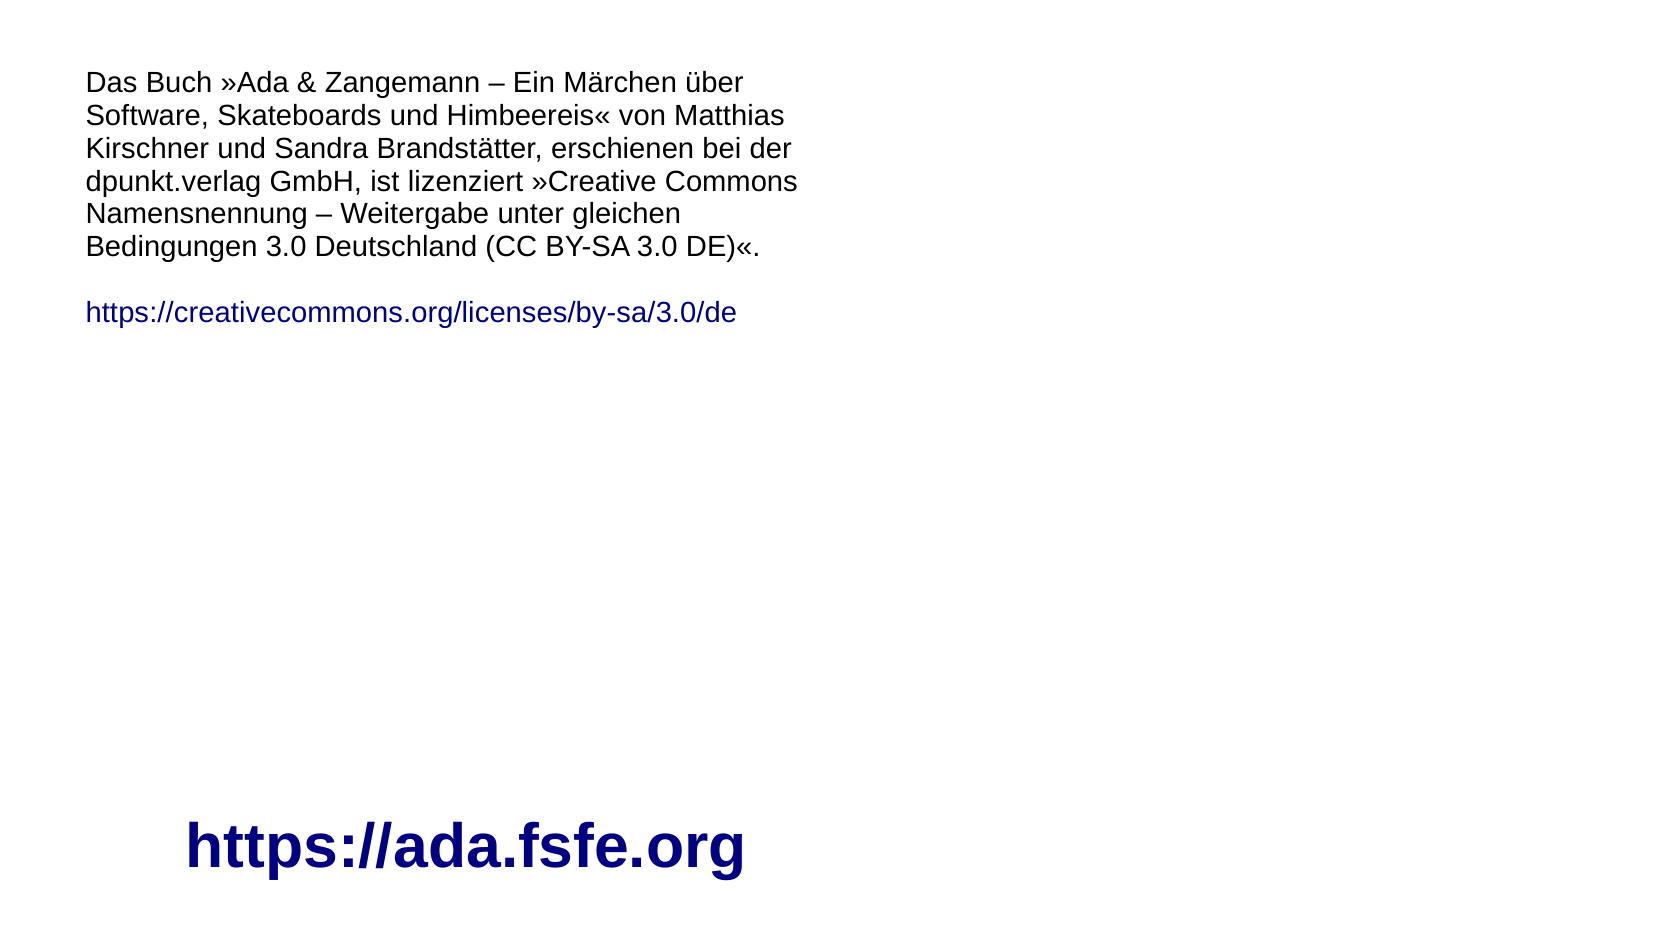

Das Buch »Ada & Zangemann – Ein Märchen über Software, Skateboards und Himbeereis« von Matthias Kirschner und Sandra Brandstätter, erschienen bei der dpunkt.verlag GmbH, ist lizenziert »Creative Commons Namensnennung – Weitergabe unter gleichen Bedingungen 3.0 Deutschland (CC BY-SA 3.0 DE)«.
https://creativecommons.org/licenses/by-sa/3.0/de
https://ada.fsfe.org